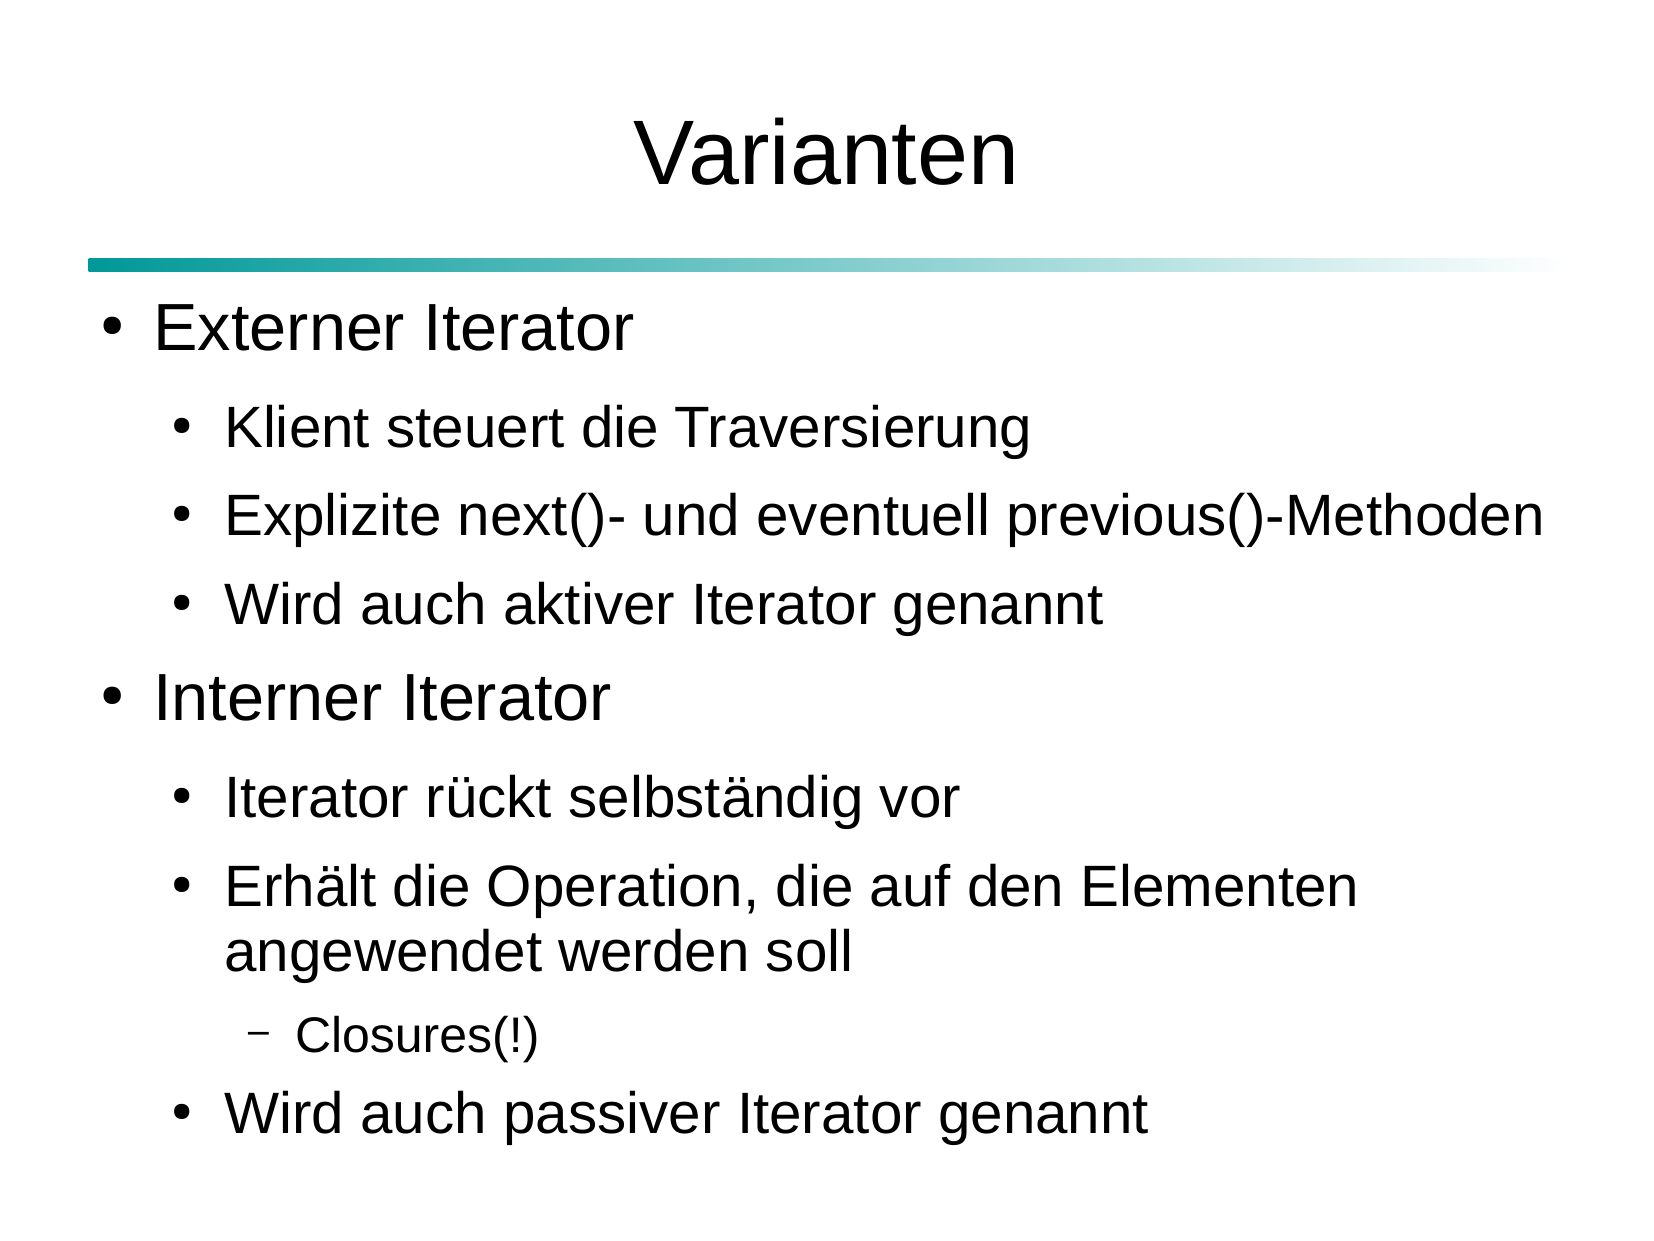

# Varianten
Externer Iterator
Klient steuert die Traversierung
Explizite next()- und eventuell previous()-Methoden
Wird auch aktiver Iterator genannt
Interner Iterator
Iterator rückt selbständig vor
Erhält die Operation, die auf den Elementen angewendet werden soll
Closures(!)
Wird auch passiver Iterator genannt